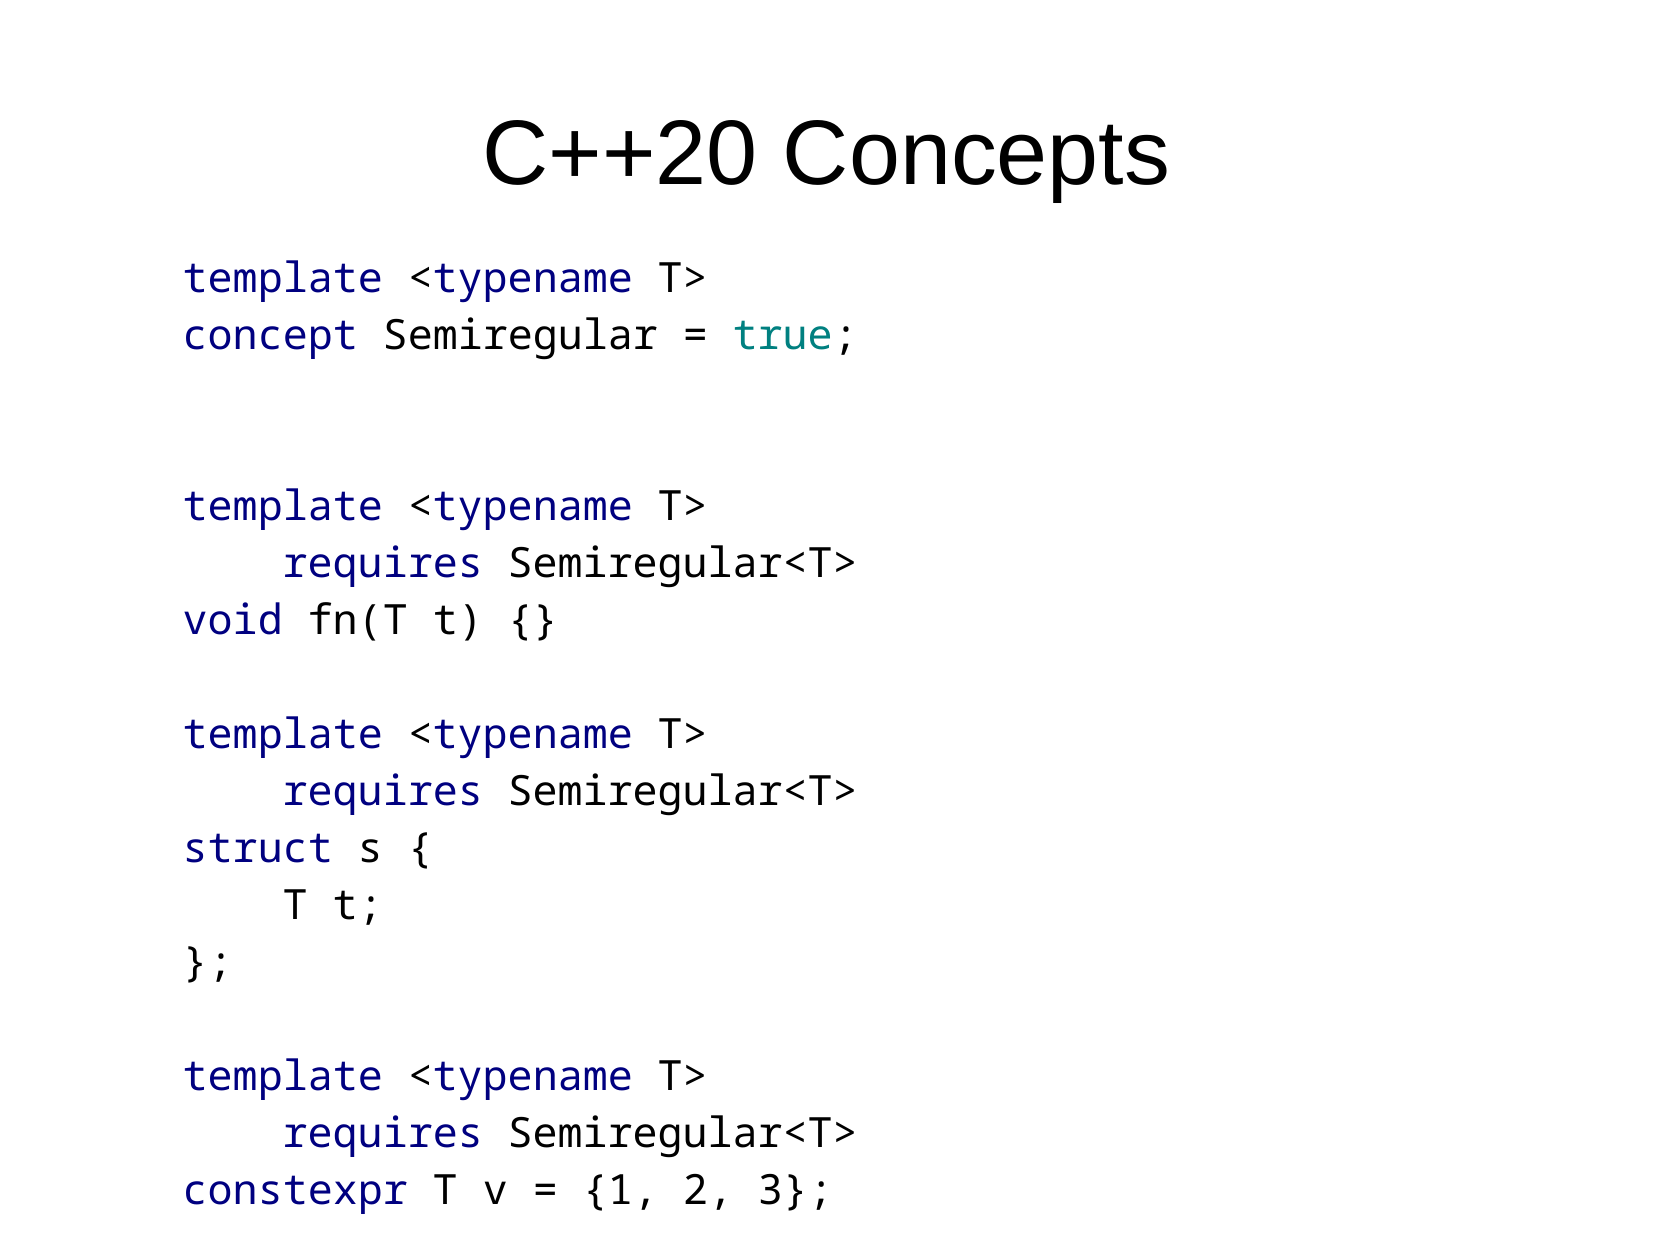

C++20 Concepts
# template <typename T>
 concept Semiregular = true;
 template <typename T>
 requires Semiregular<T>
 void fn(T t) {}
 template <typename T>
 requires Semiregular<T>
 struct s {
 T t;
 };
 template <typename T>
 requires Semiregular<T>
 constexpr T v = {1, 2, 3};